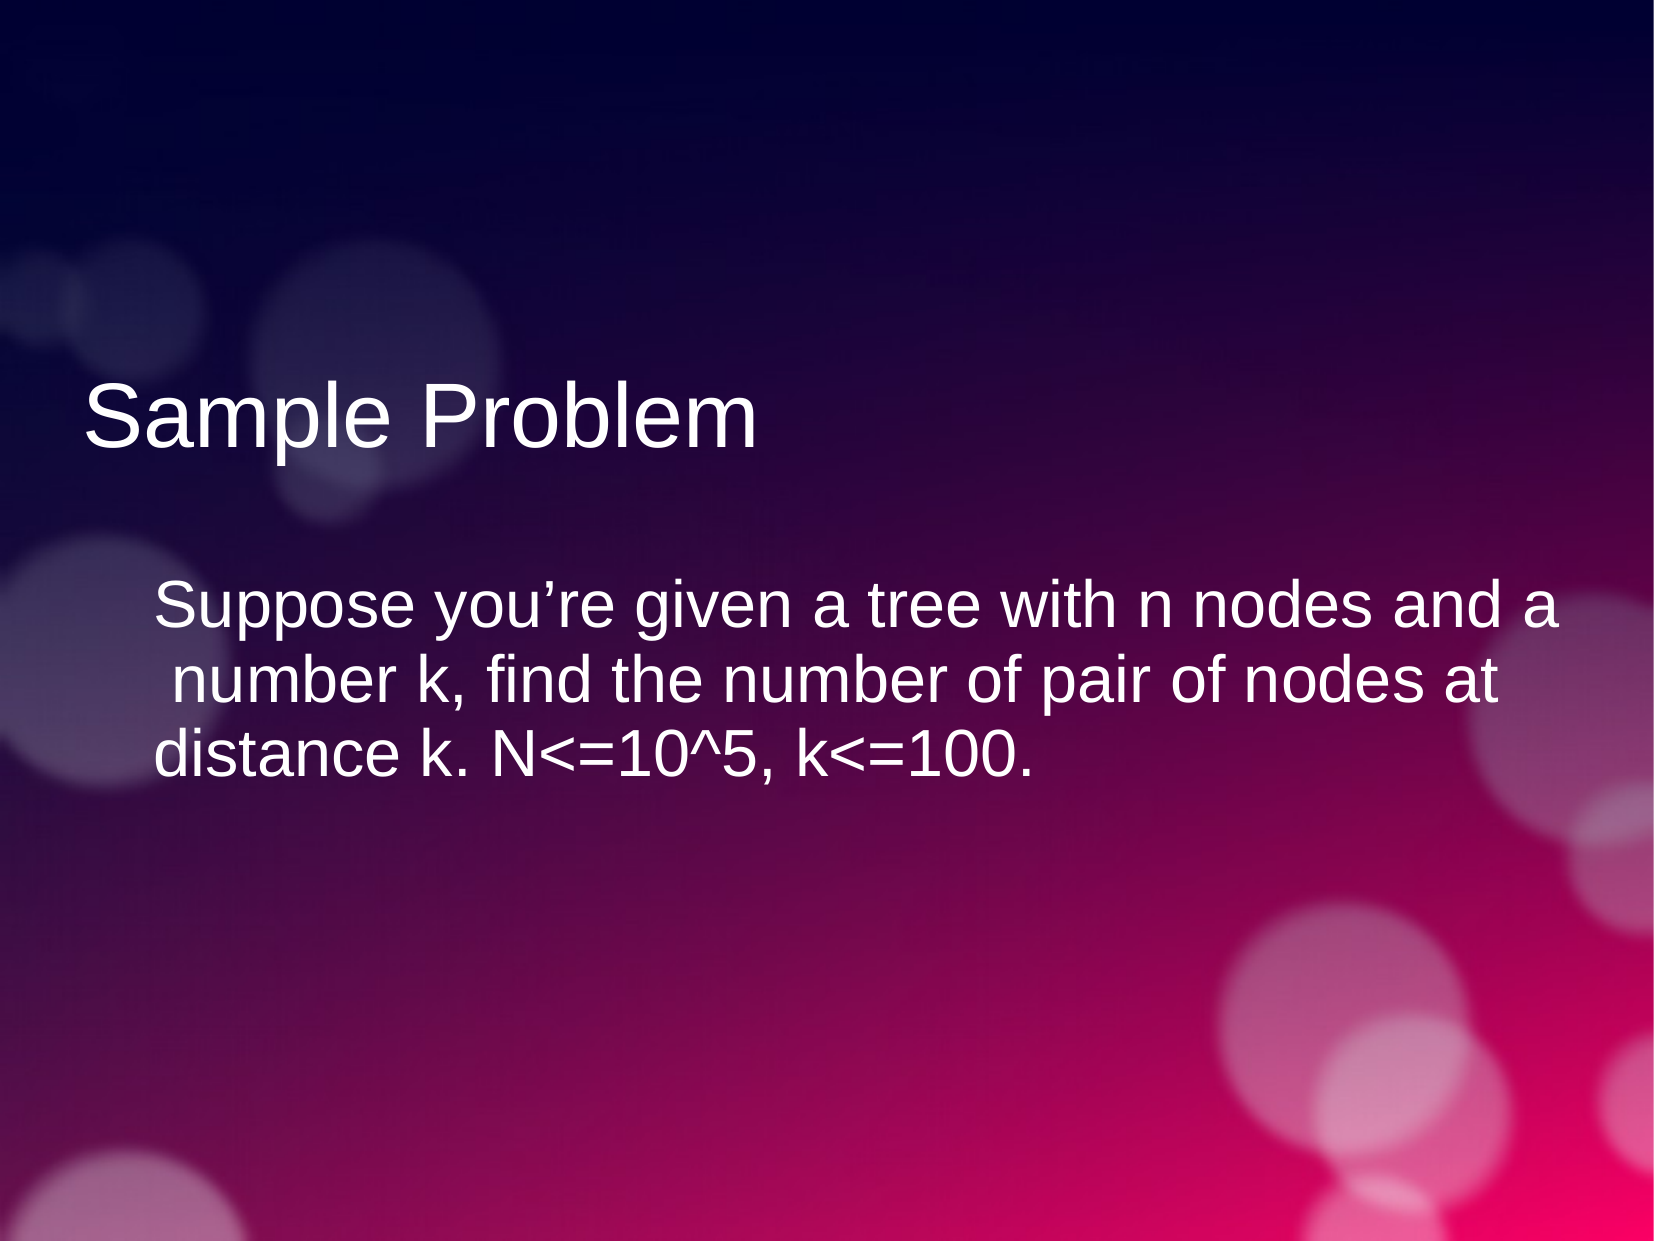

# Sample Problem
Suppose you’re given a tree with n nodes and a number k, find the number of pair of nodes at distance k. N<=10^5, k<=100.